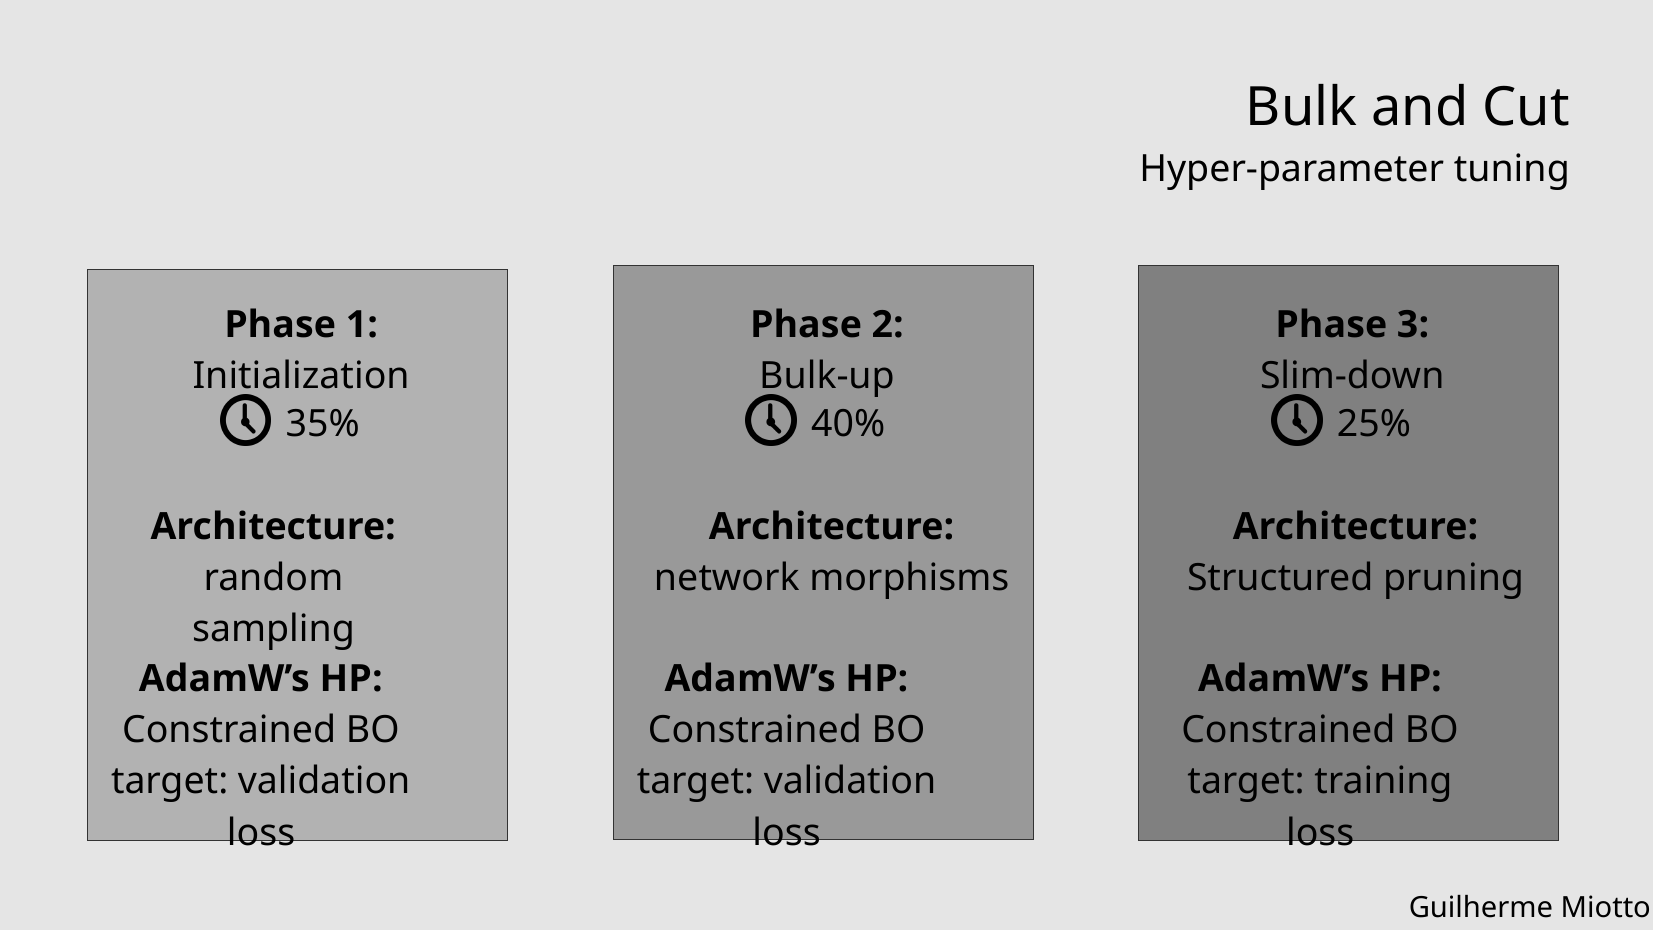

Bulk and Cut
Hyper-parameter tuning
Phase 1:
Initialization
Phase 2:
Bulk-up
Phase 3:
Slim-down
35%
40%
25%
Architecture:
random sampling
Architecture:
network morphisms
Architecture:
Structured pruning
AdamW’s HP:
Constrained BO
target: validation loss
AdamW’s HP:
Constrained BO
target: validation loss
AdamW’s HP:
Constrained BO
target: training loss
Guilherme Miotto